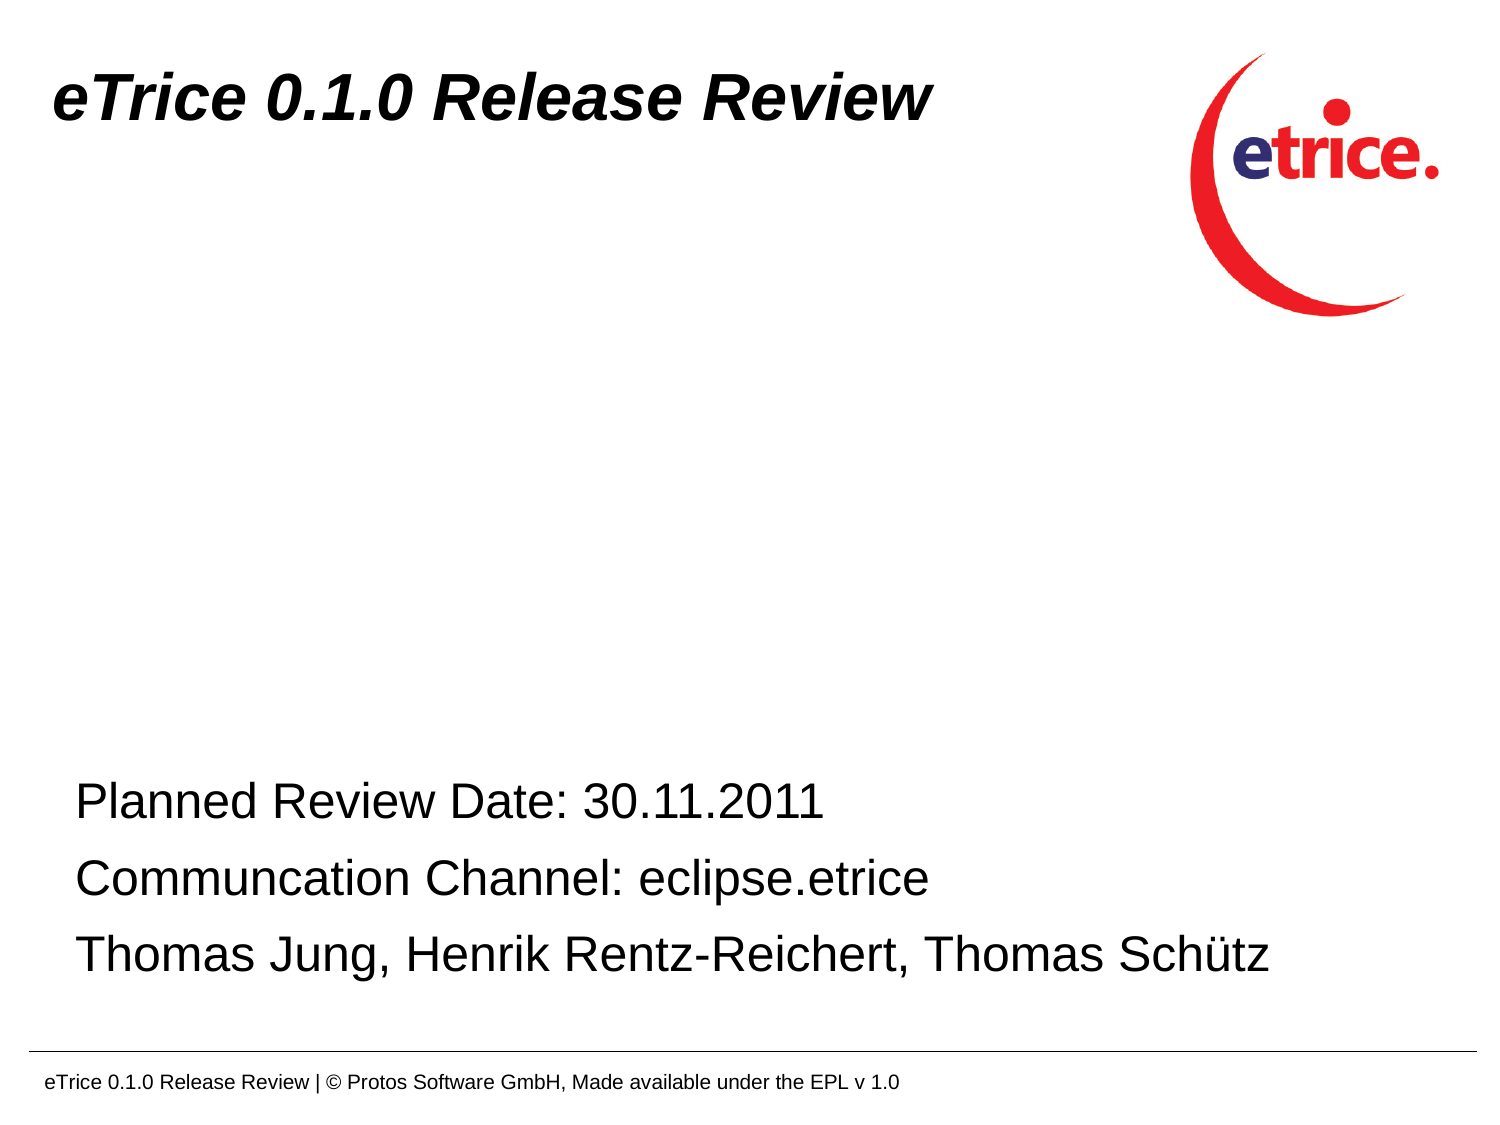

# eTrice 0.1.0 Release Review
Planned Review Date: 30.11.2011
Communcation Channel: eclipse.etrice
Thomas Jung, Henrik Rentz-Reichert, Thomas Schütz